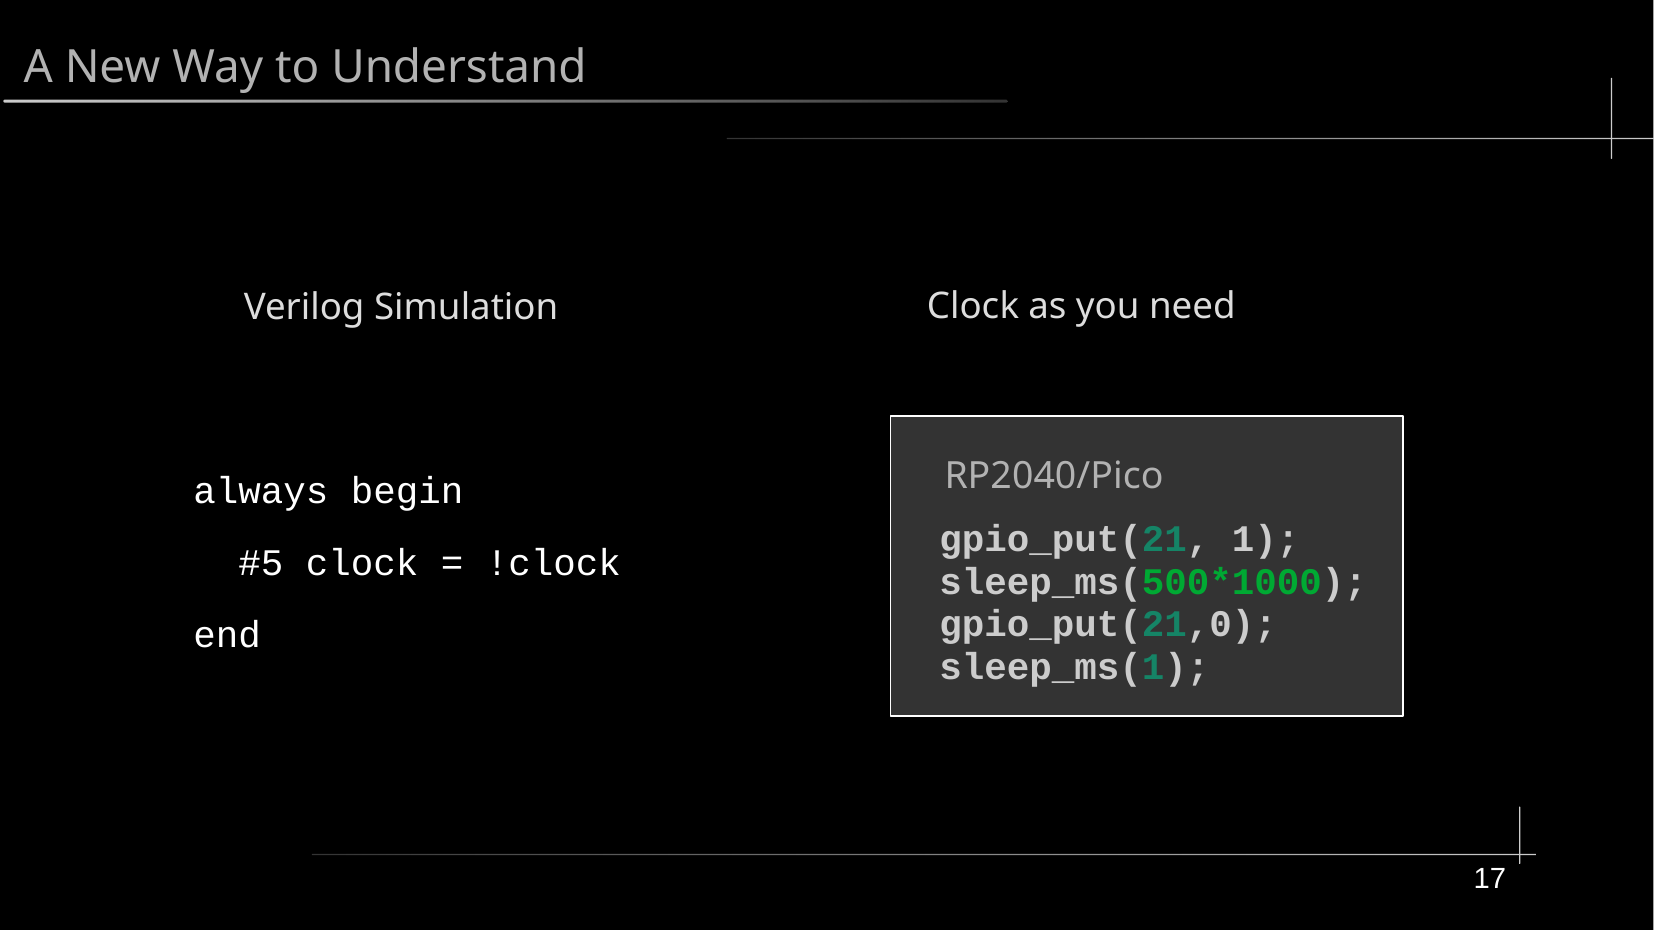

# A New Way to Understand
Clock as you need
Verilog Simulation
RP2040/Pico
gpio_put(21, 1);
sleep_ms(500*1000);
gpio_put(21,0);
sleep_ms(1);
always begin
 #5 clock = !clock
end
17